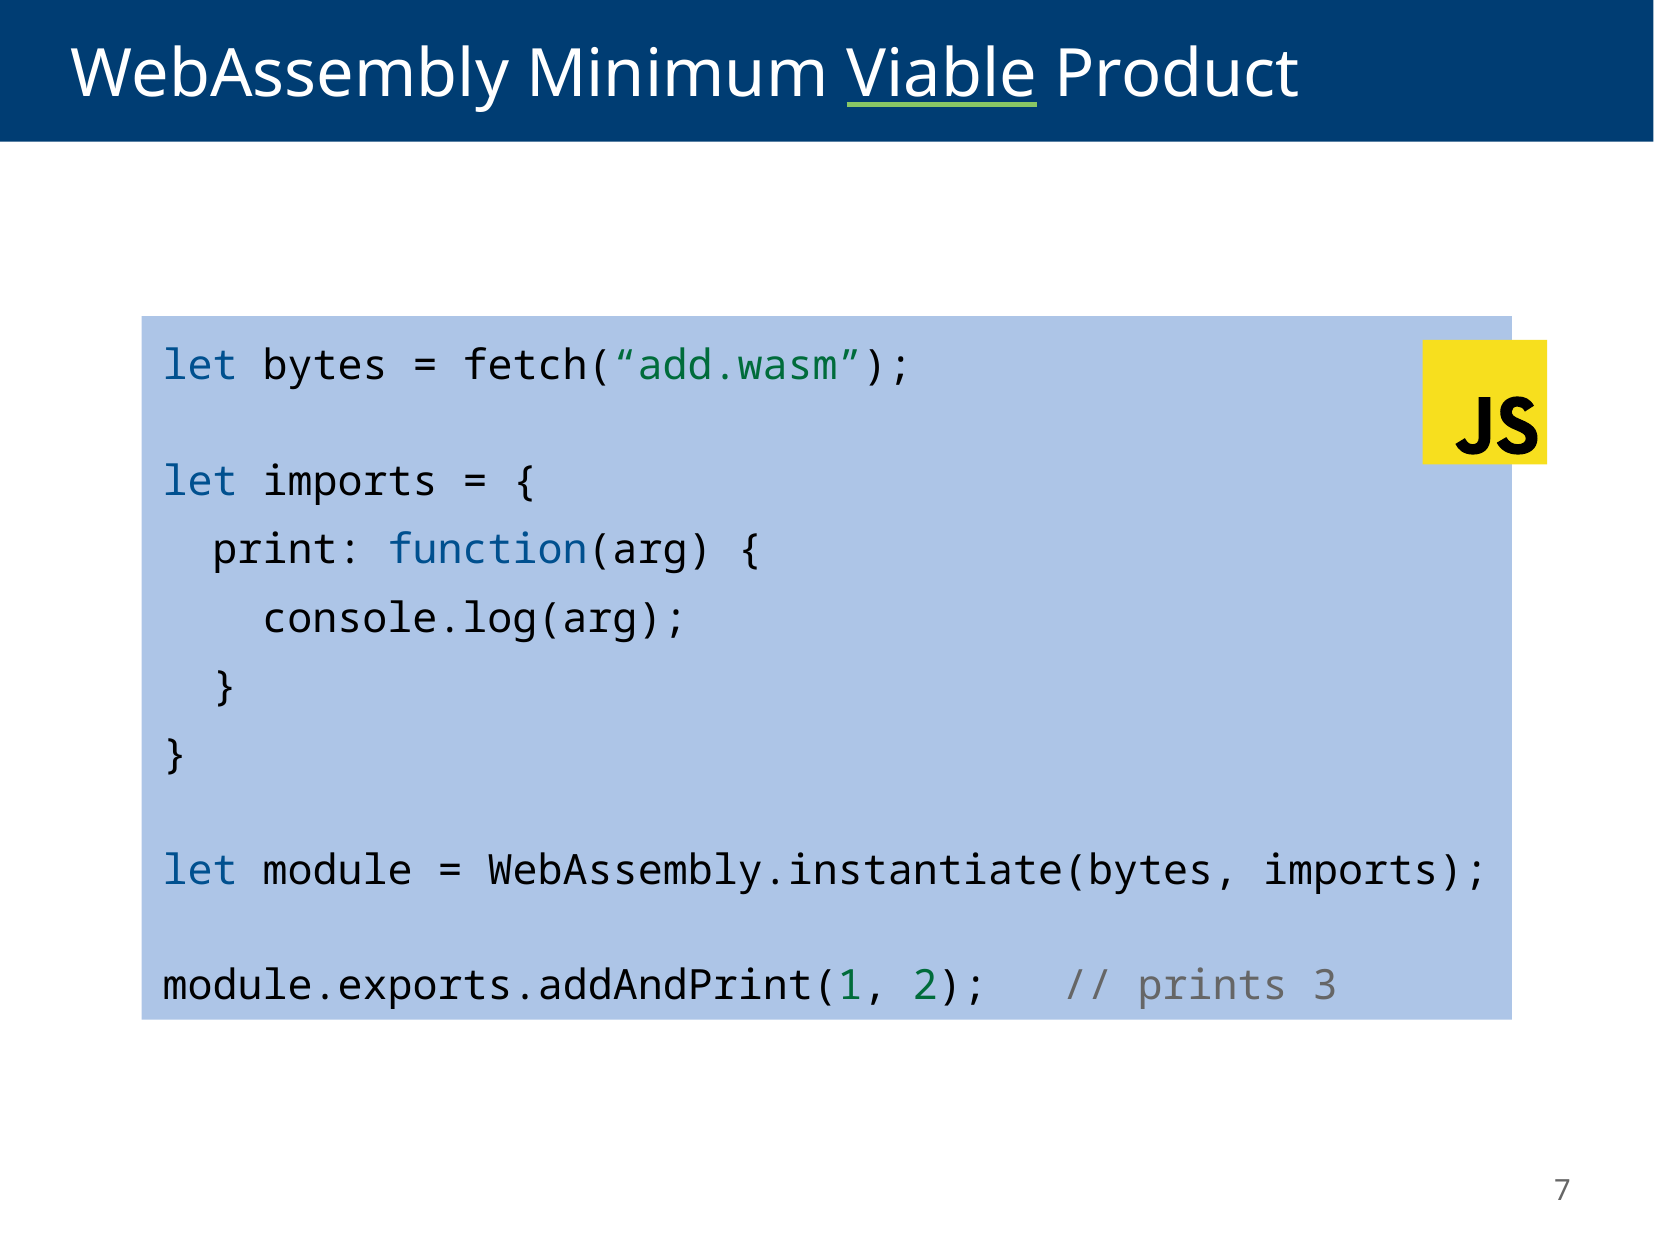

# WebAssembly Minimum Viable Product
let bytes = fetch(“add.wasm”);
let imports = {
 print: function(arg) {
 console.log(arg);
 }
}
let module = WebAssembly.instantiate(bytes, imports);
module.exports.addAndPrint(1, 2); // prints 3
7